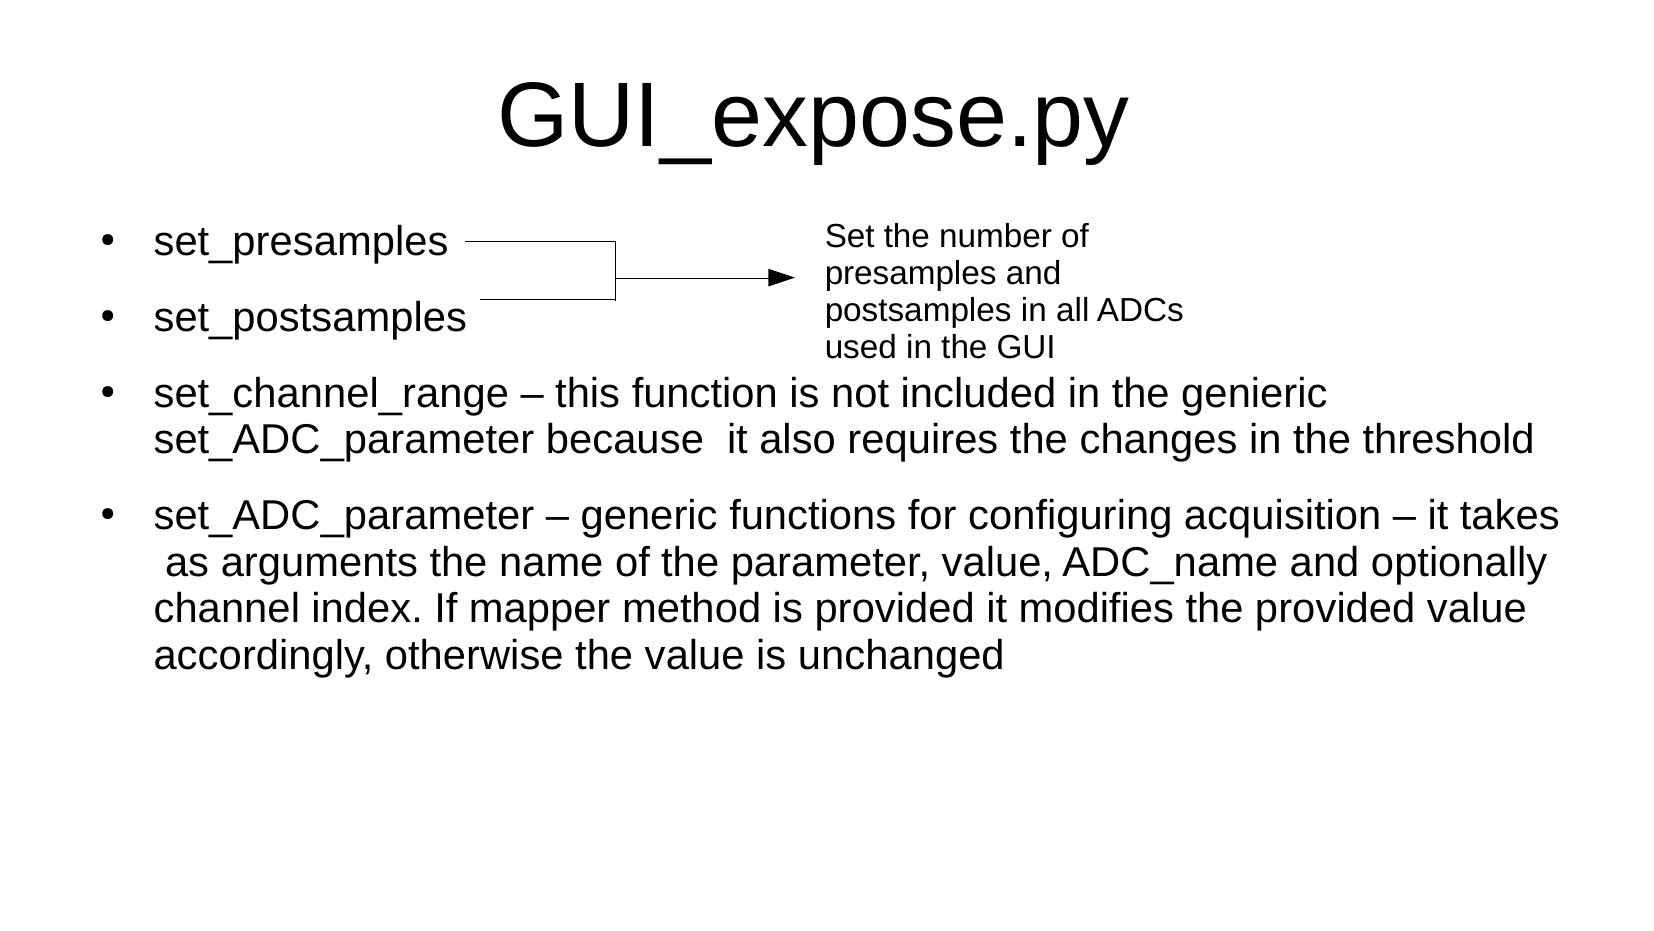

# GUI_expose.py
Set the number of presamples and postsamples in all ADCs used in the GUI
set_presamples
set_postsamples
set_channel_range – this function is not included in the genieric set_ADC_parameter because it also requires the changes in the threshold
set_ADC_parameter – generic functions for configuring acquisition – it takes as arguments the name of the parameter, value, ADC_name and optionally channel index. If mapper method is provided it modifies the provided value accordingly, otherwise the value is unchanged